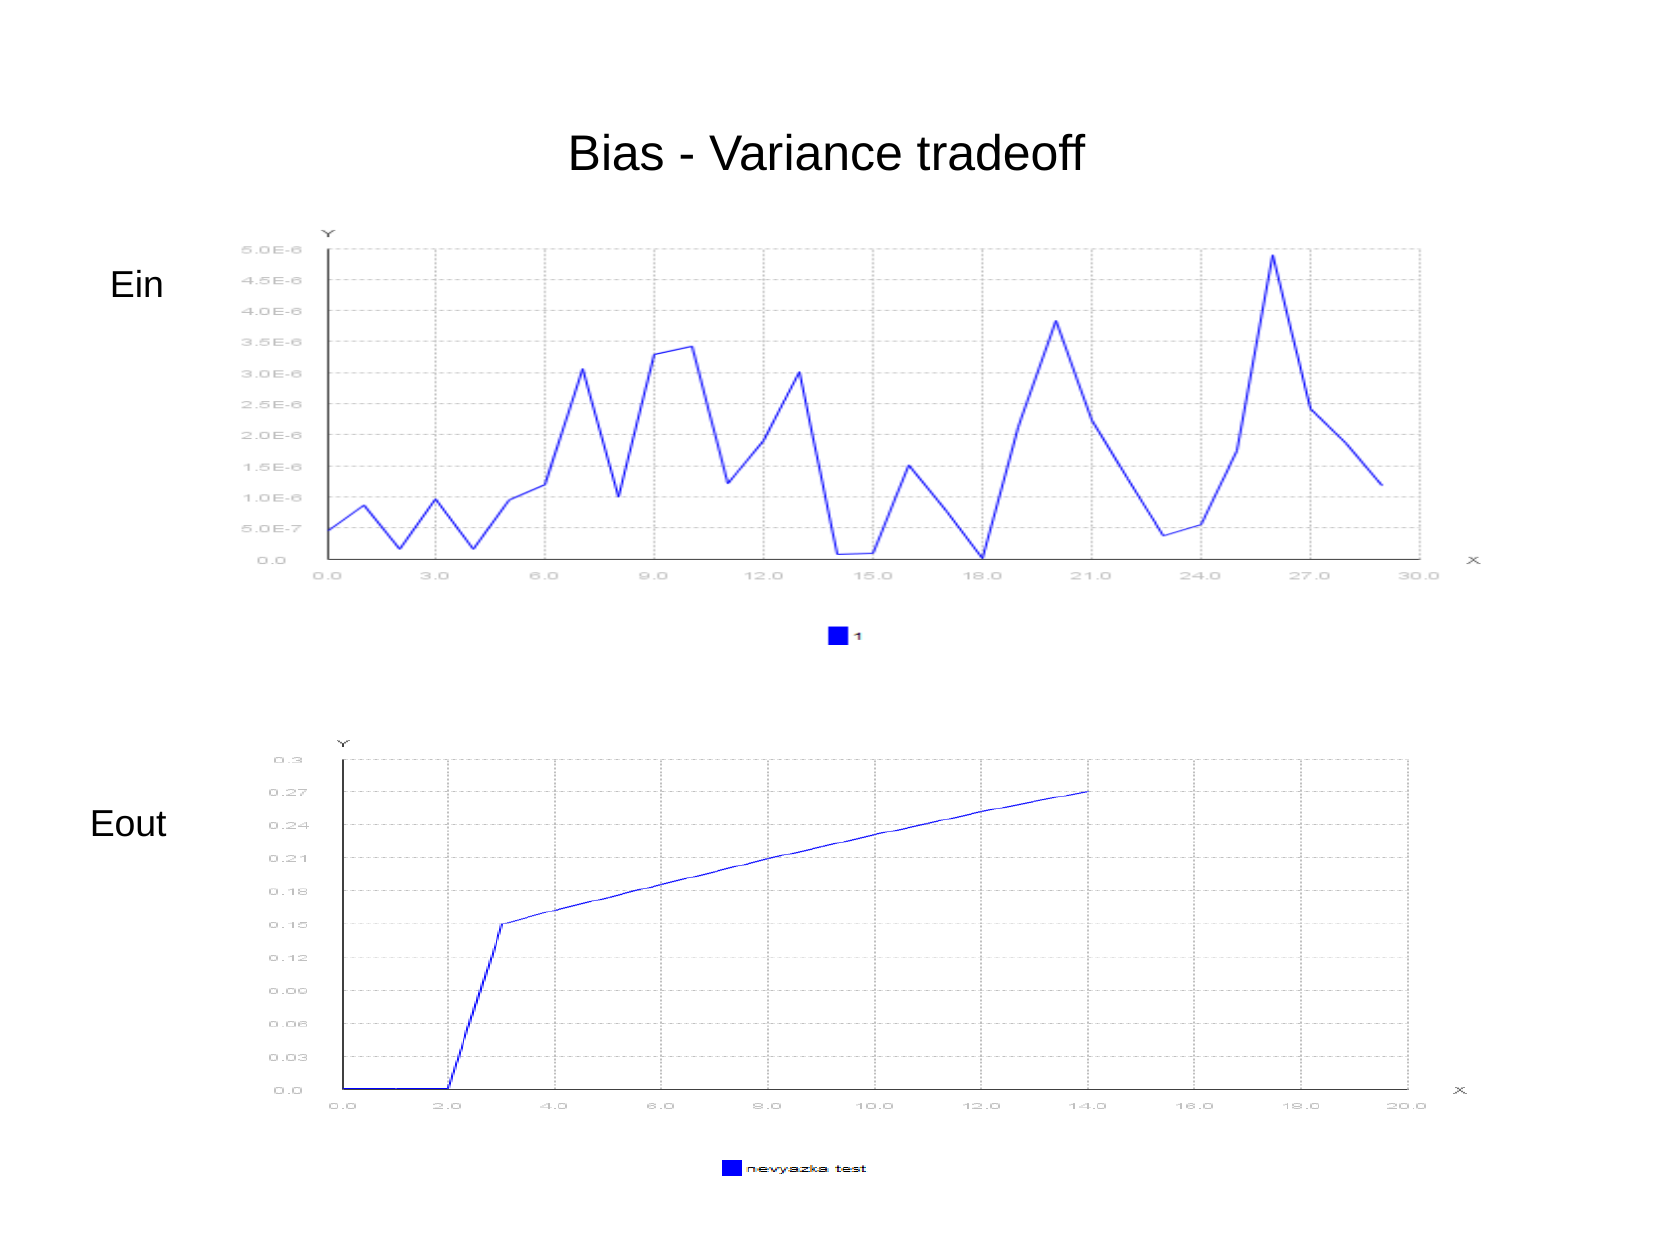

# Bias - Variance tradeoff
Ein
Eout